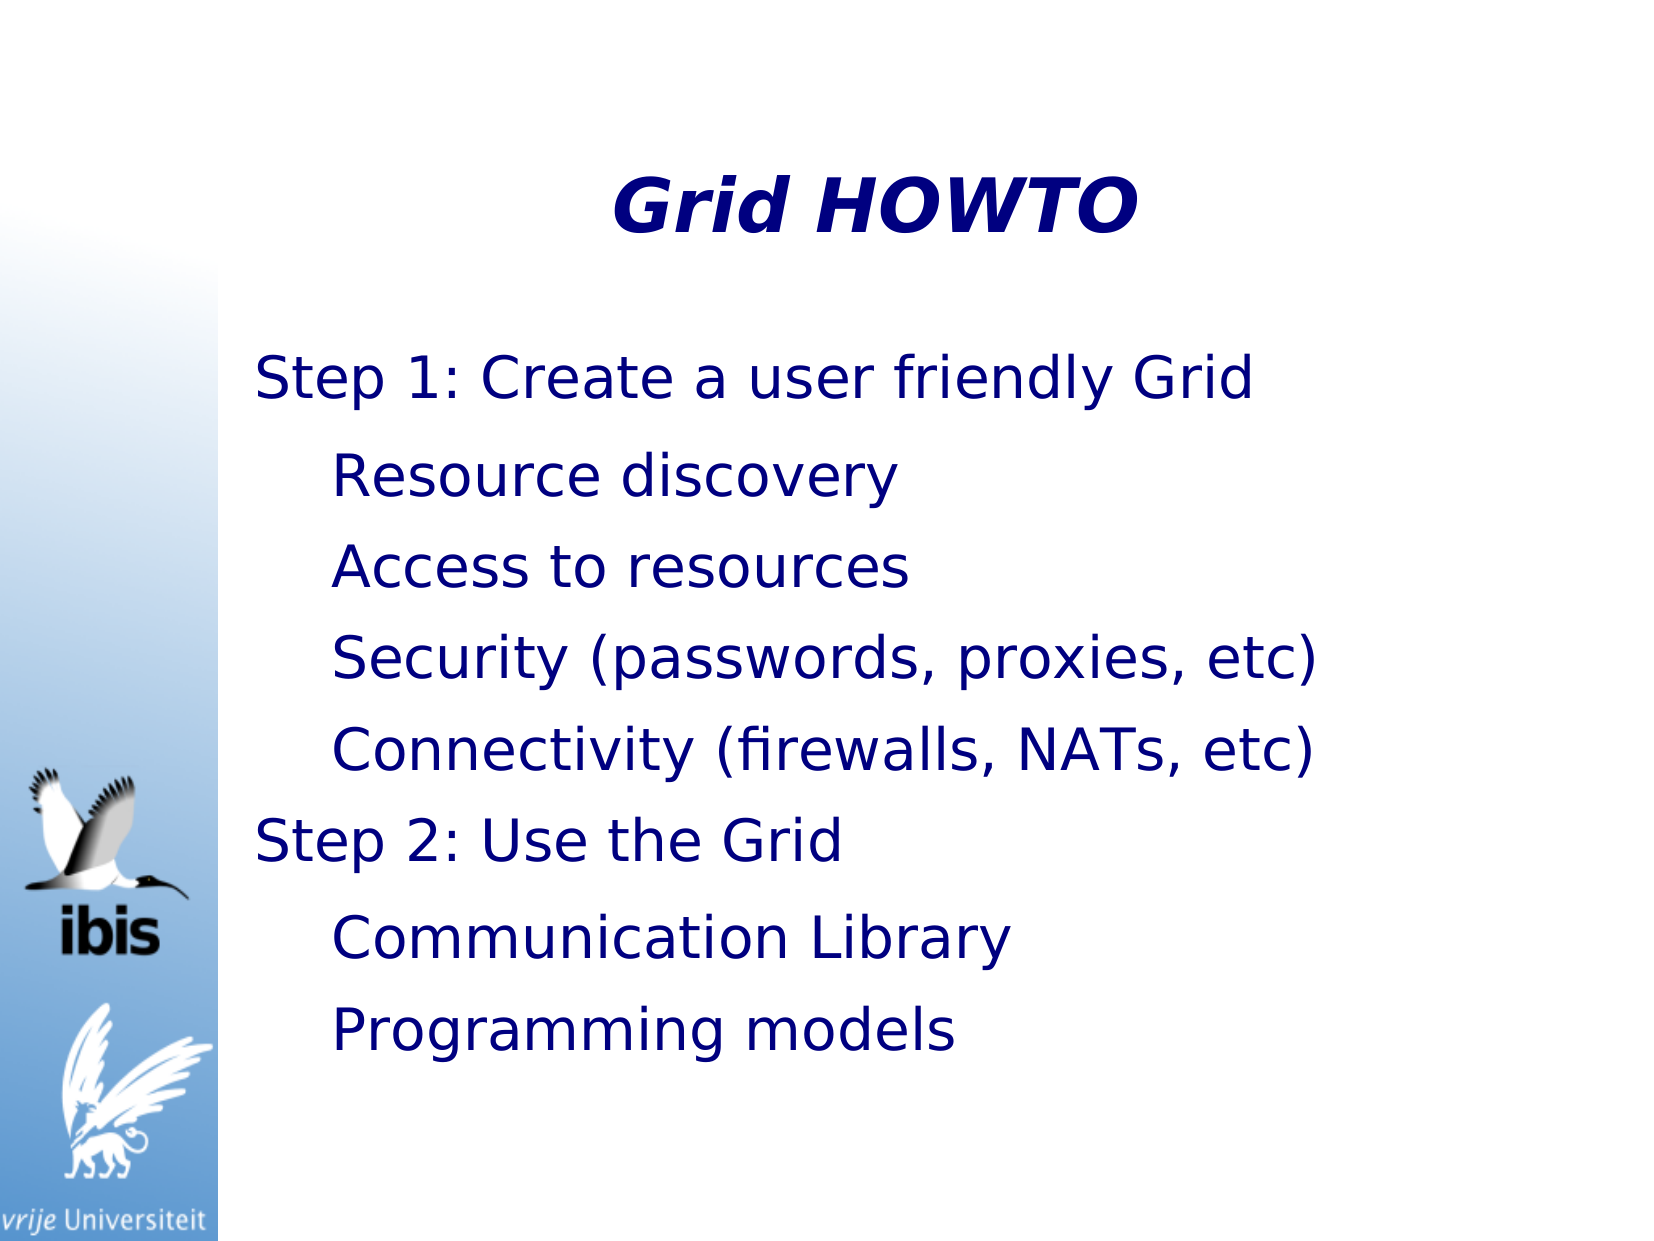

# Grid HOWTO
Step 1: Create a user friendly Grid
Resource discovery
Access to resources
Security (passwords, proxies, etc)
Connectivity (firewalls, NATs, etc)
Step 2: Use the Grid
Communication Library
Programming models